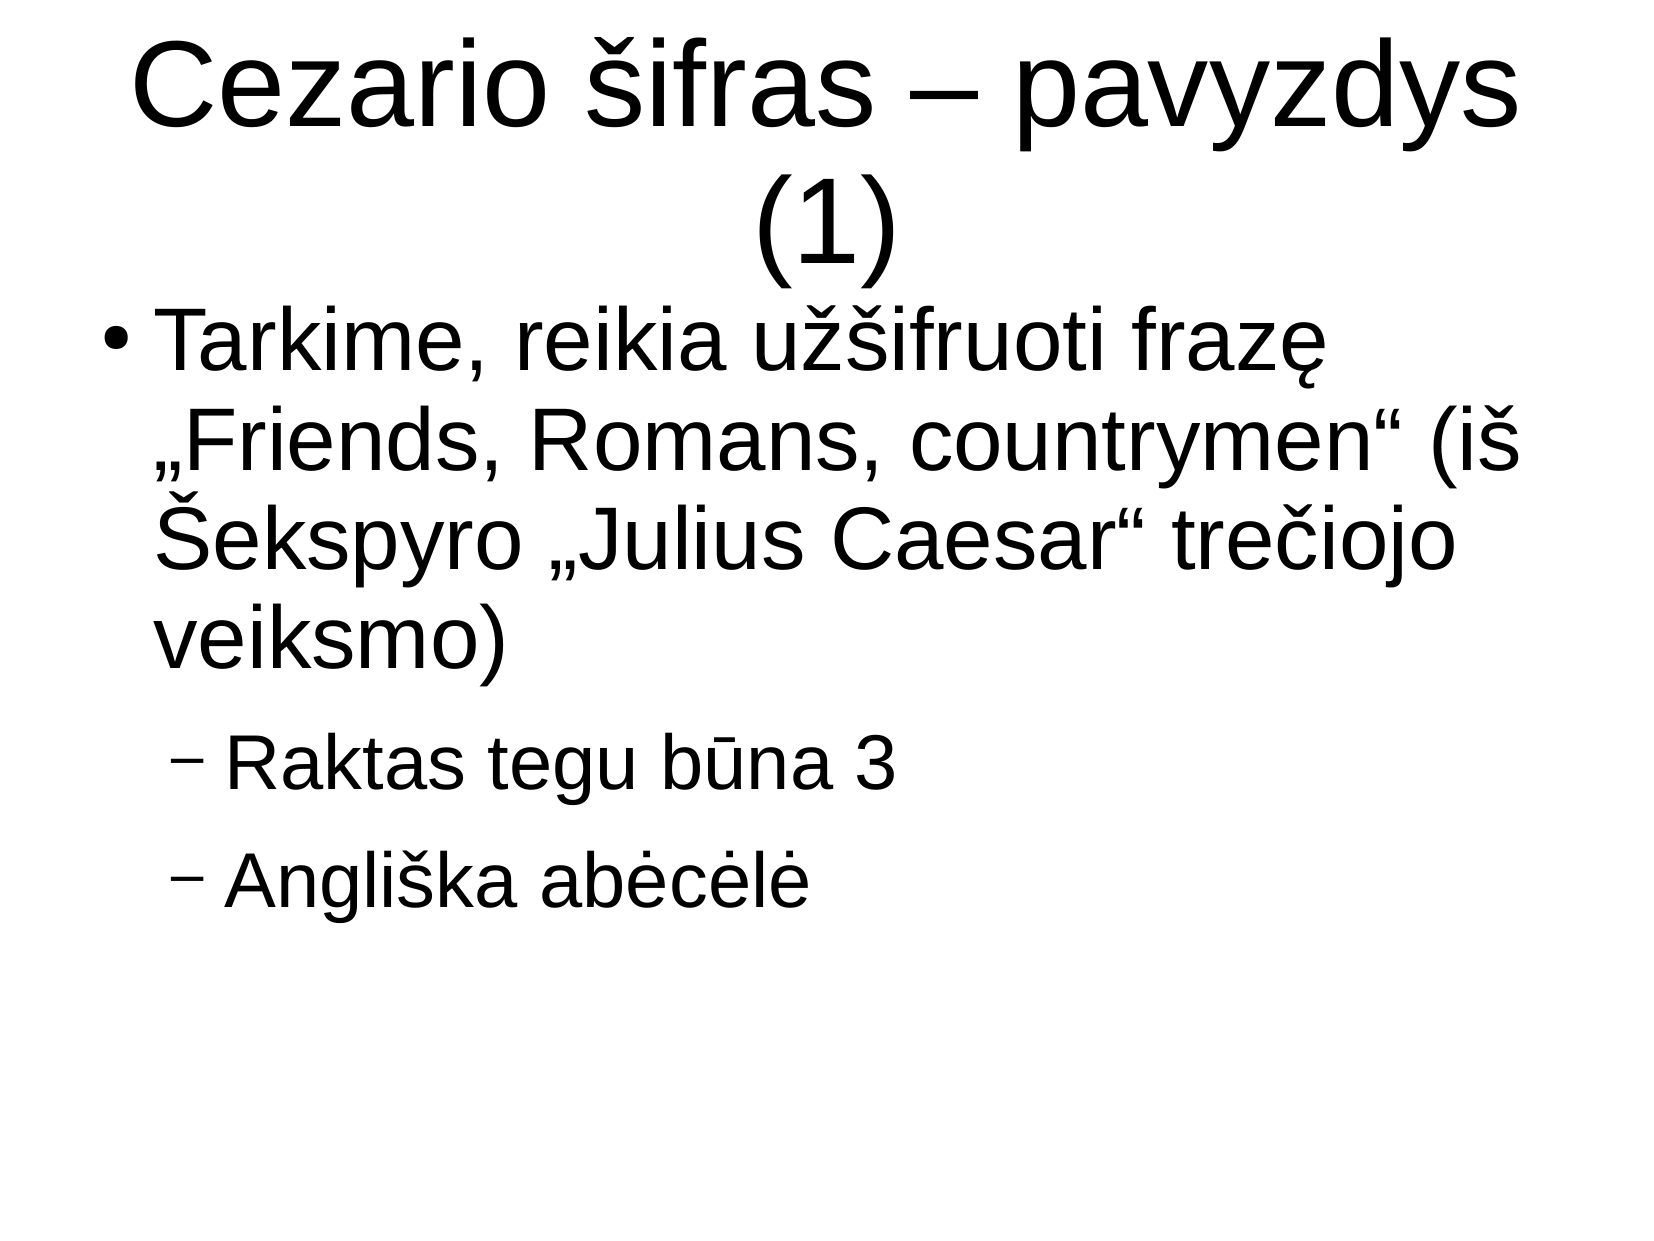

# Cezario šifras – pavyzdys (1)
Tarkime, reikia užšifruoti frazę „Friends, Romans, countrymen“ (iš Šekspyro „Julius Caesar“ trečiojo veiksmo)
Raktas tegu būna 3
Angliška abėcėlė